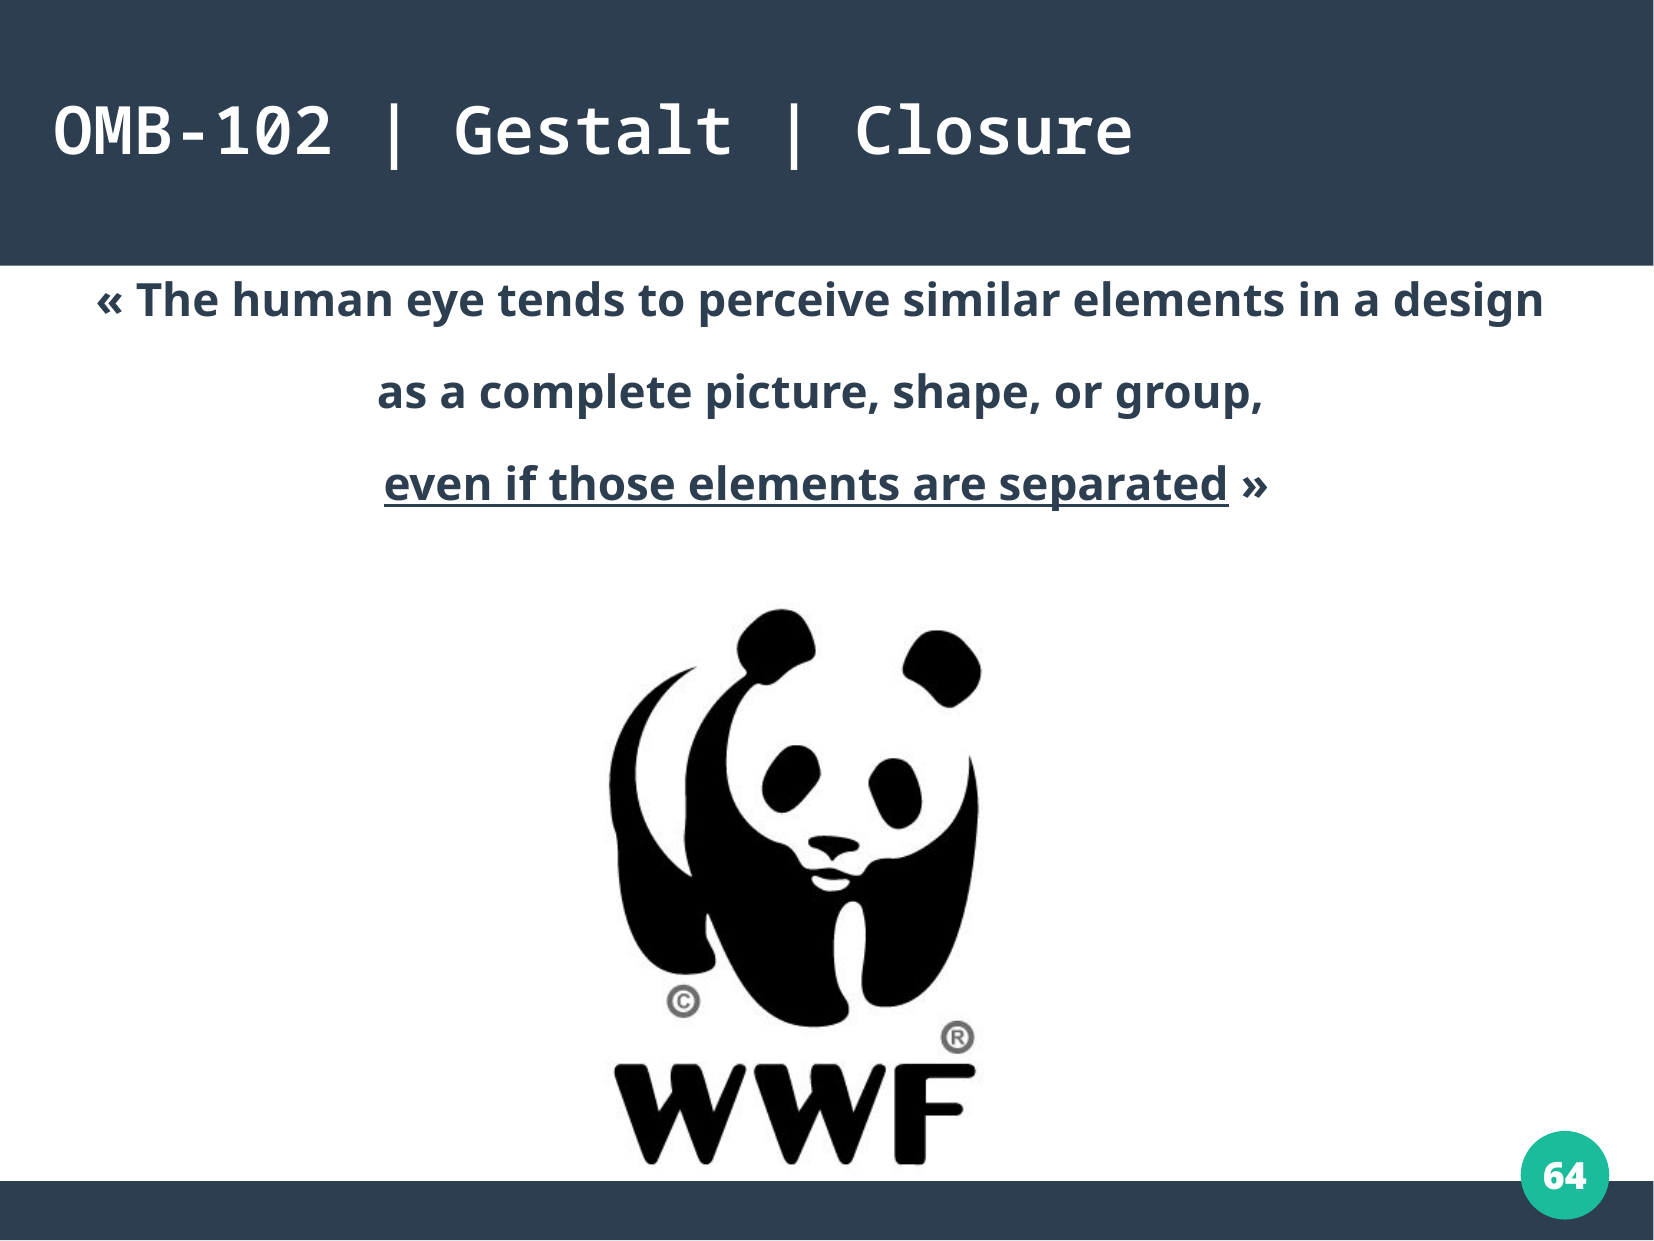

OMB-102 | Gestalt | Closure
# « The human eye tends to perceive similar elements in a design
as a complete picture, shape, or group,
even if those elements are separated »
64